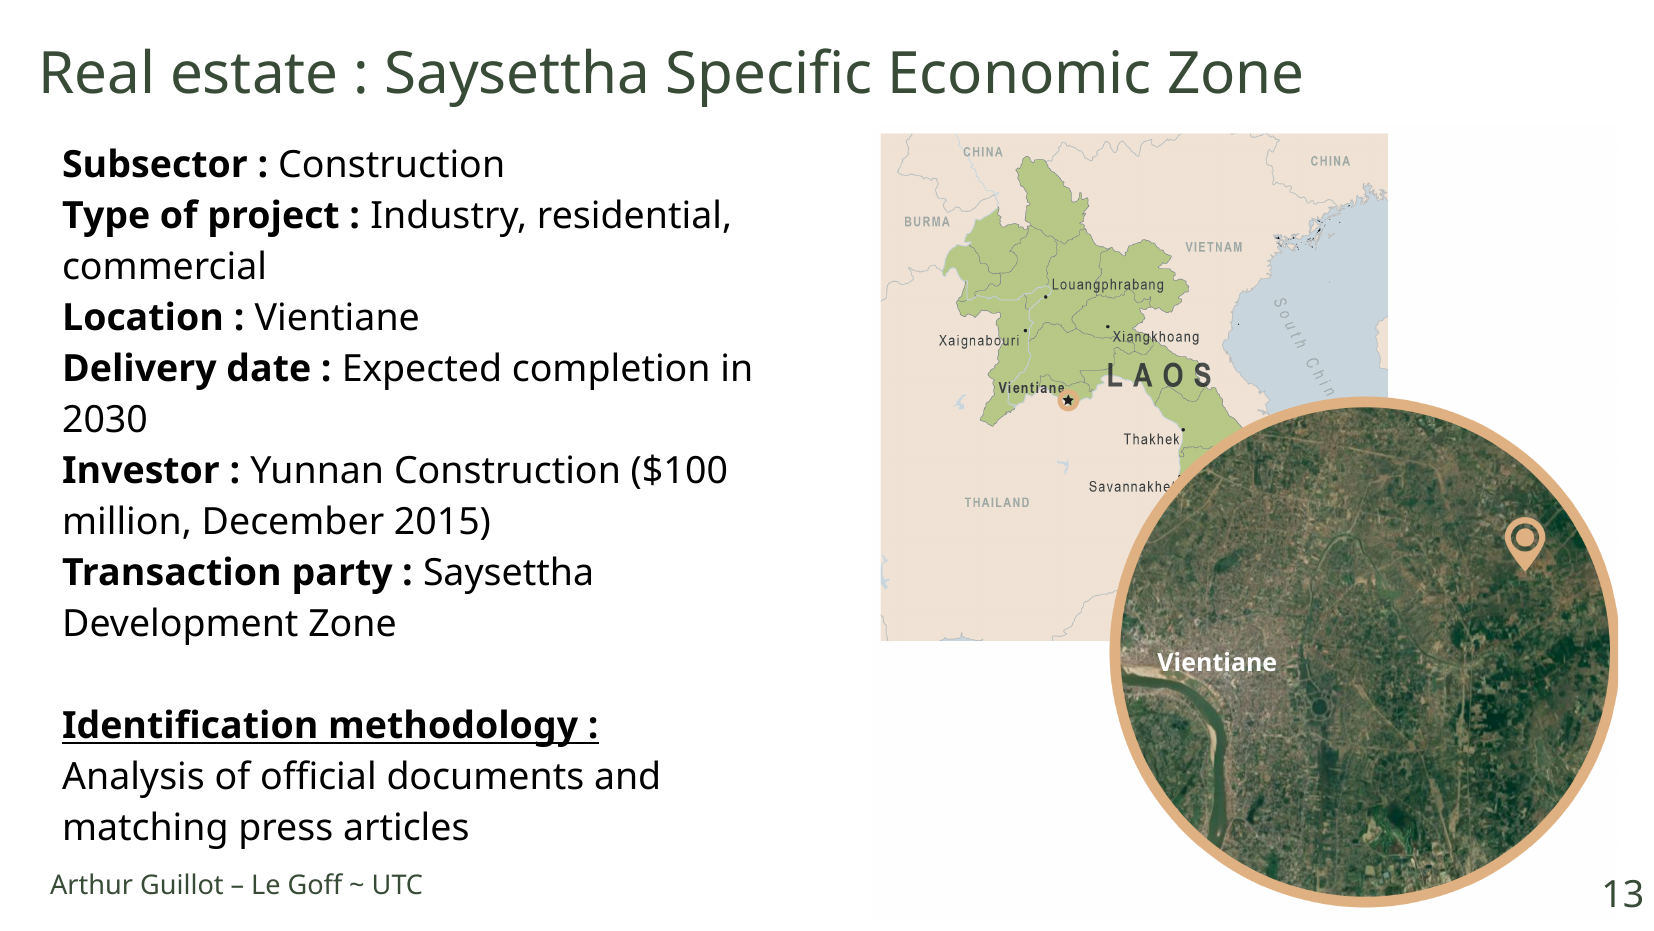

Real estate : Saysettha Specific Economic Zone
Subsector : Construction
Type of project : Industry, residential, commercial
Location : Vientiane
Delivery date : Expected completion in 2030
Investor : Yunnan Construction ($100 million, December 2015)
Transaction party : Saysettha Development Zone
Identification methodology :
Analysis of official documents and matching press articles
Vientiane
Arthur Guillot – Le Goff ~ UTC